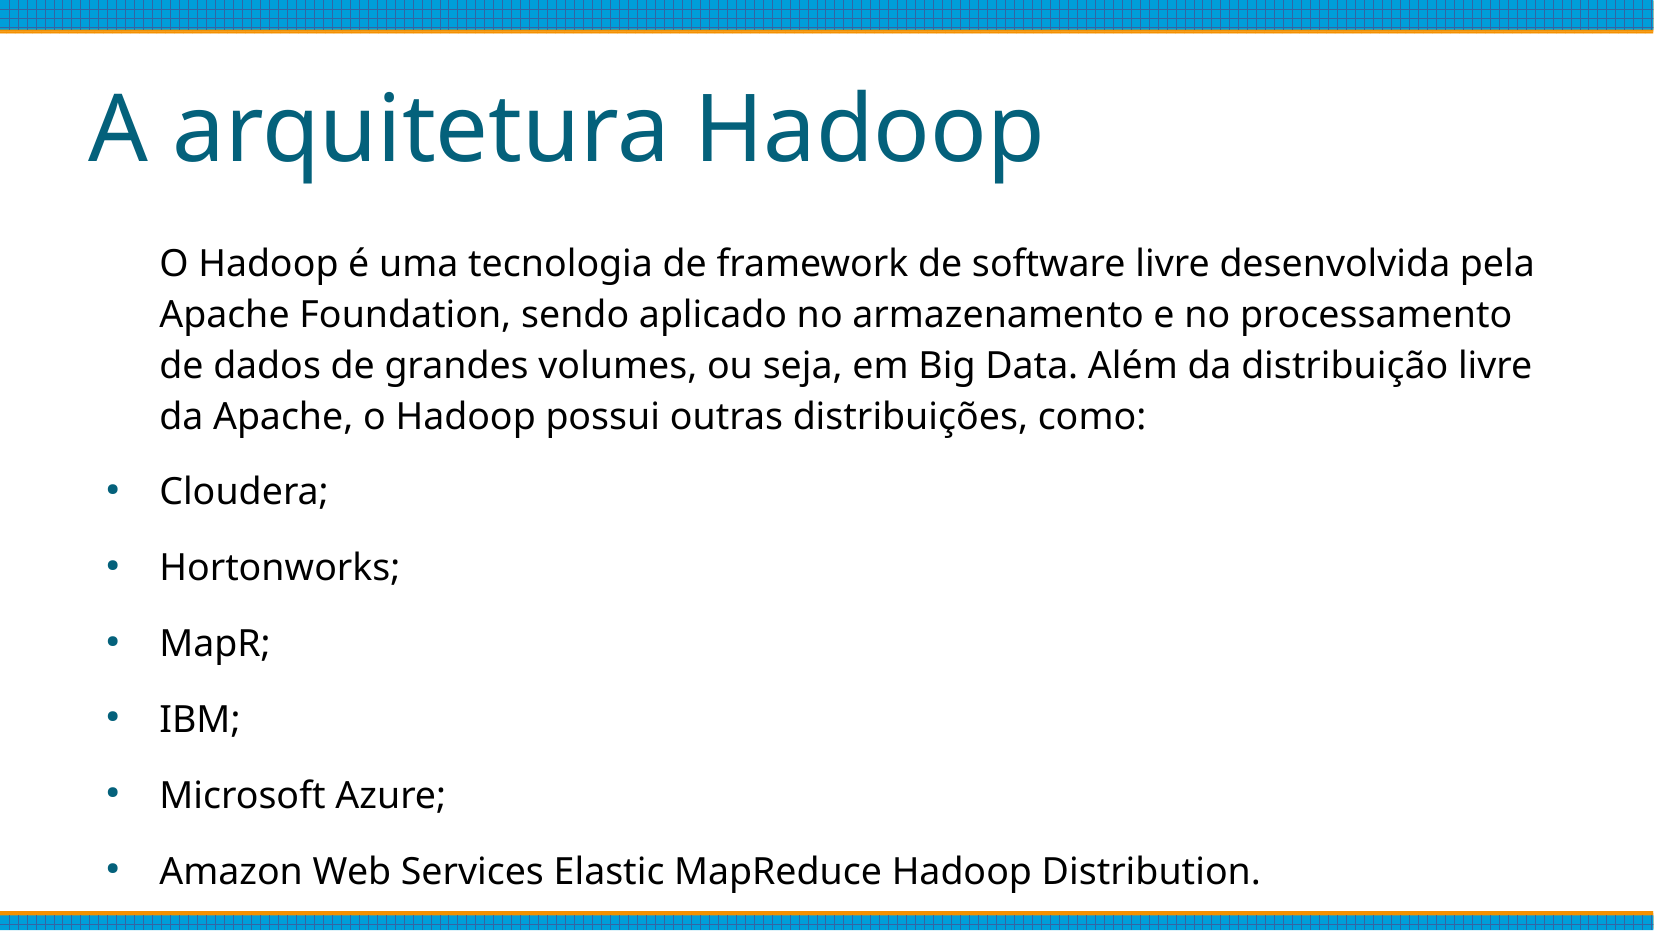

# A arquitetura Hadoop
O Hadoop é uma tecnologia de framework de software livre desenvolvida pela Apache Foundation, sendo aplicado no armazenamento e no processamento de dados de grandes volumes, ou seja, em Big Data. Além da distribuição livre da Apache, o Hadoop possui outras distribuições, como:
Cloudera;
Hortonworks;
MapR;
IBM;
Microsoft Azure;
Amazon Web Services Elastic MapReduce Hadoop Distribution.